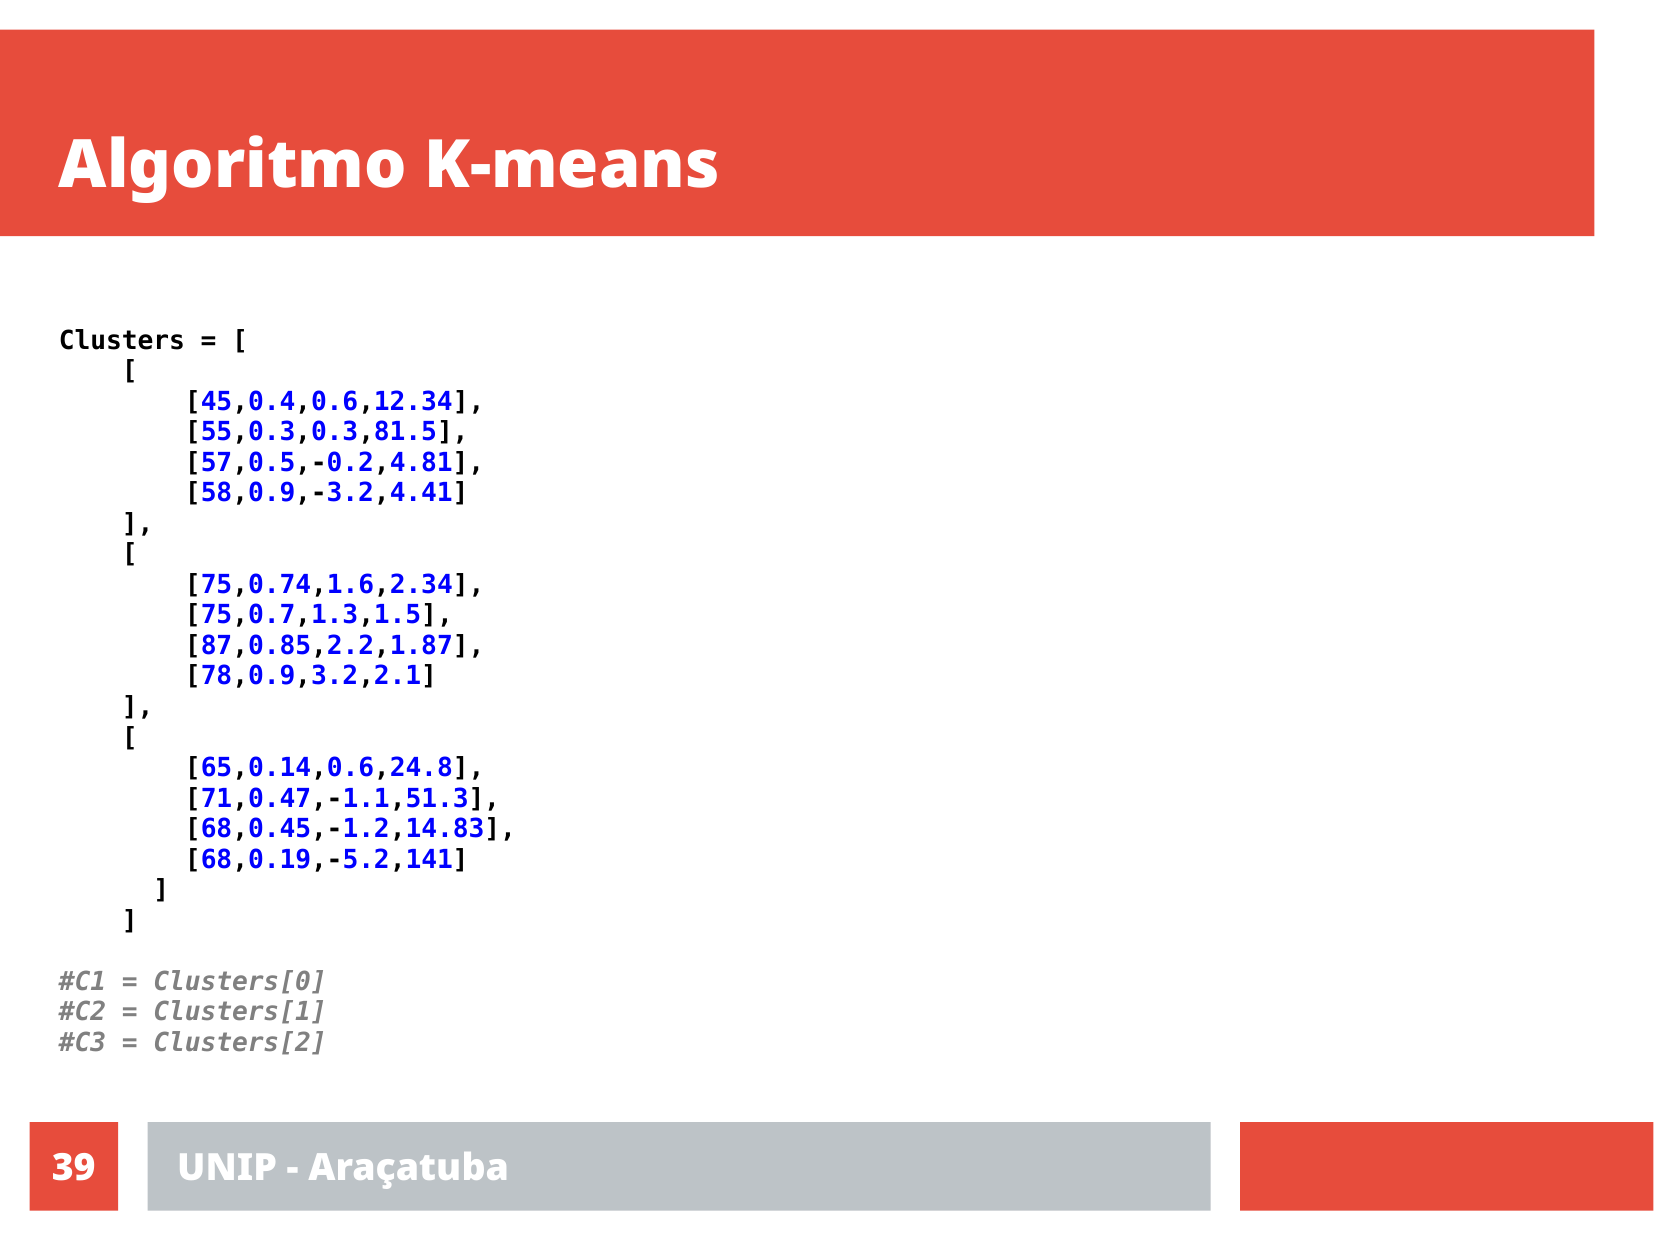

# Algoritmo K-means
Clusters = [
 [
 [45,0.4,0.6,12.34],
 [55,0.3,0.3,81.5],
 [57,0.5,-0.2,4.81],
 [58,0.9,-3.2,4.41]
 ],
 [
 [75,0.74,1.6,2.34],
 [75,0.7,1.3,1.5],
 [87,0.85,2.2,1.87],
 [78,0.9,3.2,2.1]
 ],
 [
 [65,0.14,0.6,24.8],
 [71,0.47,-1.1,51.3],
 [68,0.45,-1.2,14.83],
 [68,0.19,-5.2,141]
 ]
 ]
#C1 = Clusters[0]
#C2 = Clusters[1]
#C3 = Clusters[2]
39
UNIP - Araçatuba